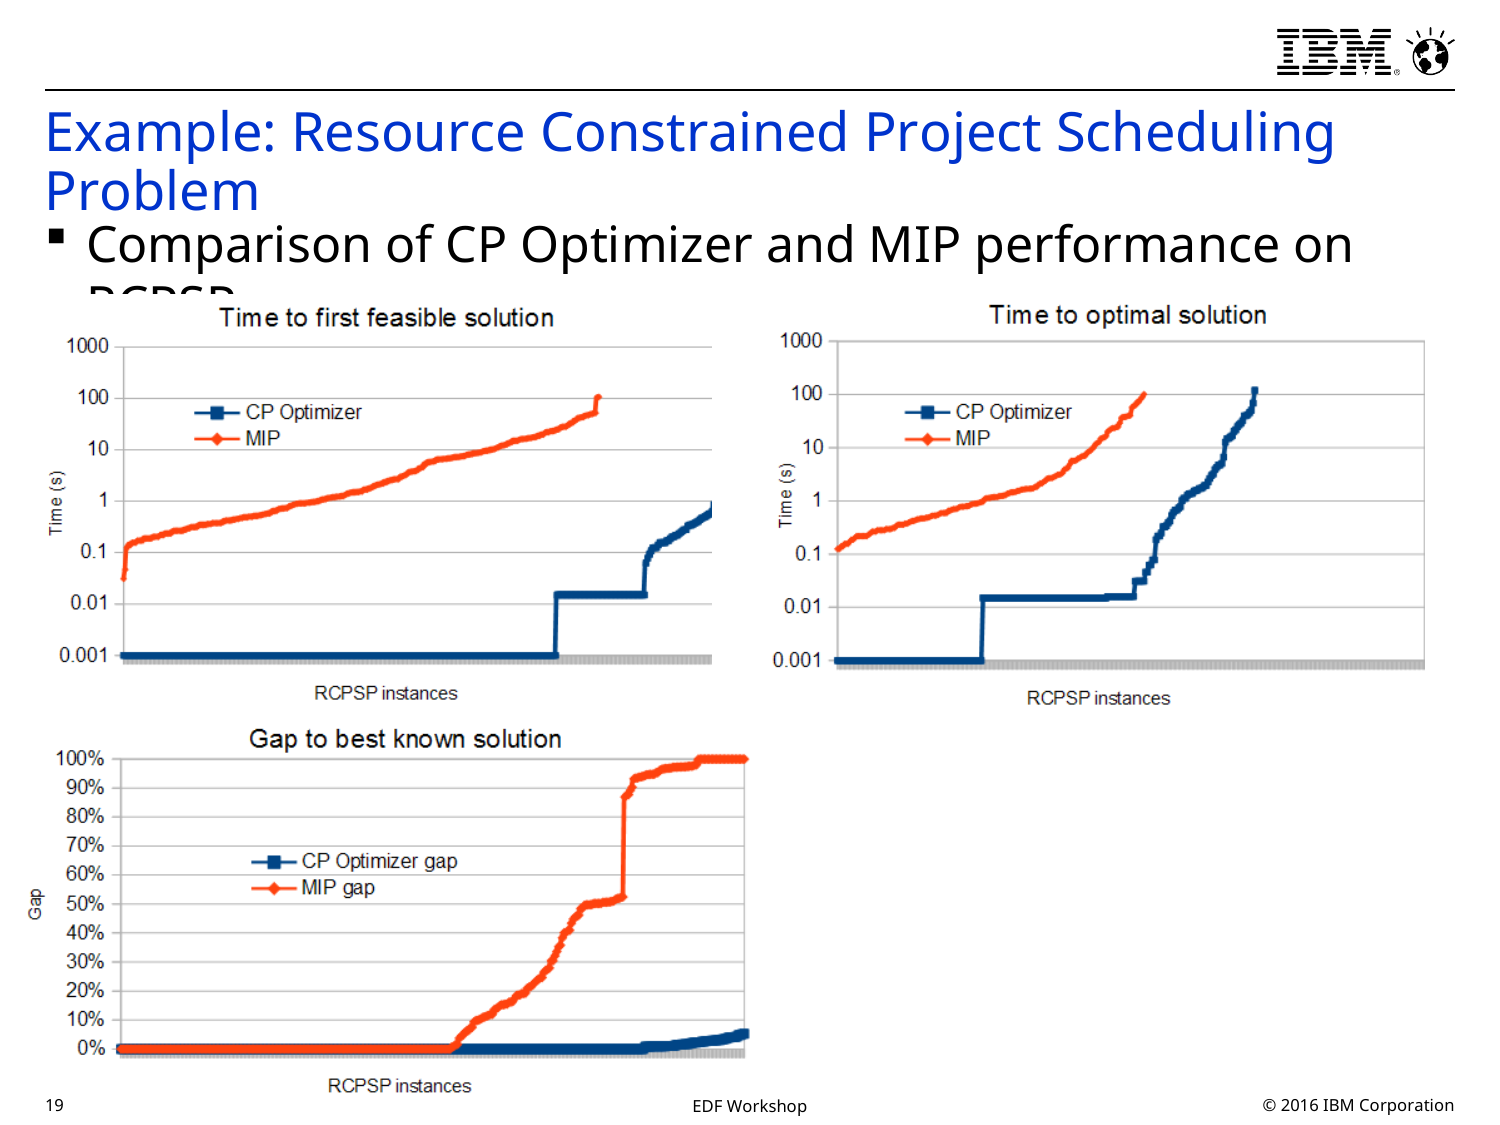

# Example: Resource Constrained Project Scheduling Problem
Comparison of CP Optimizer and MIP performance on RCPSP
19